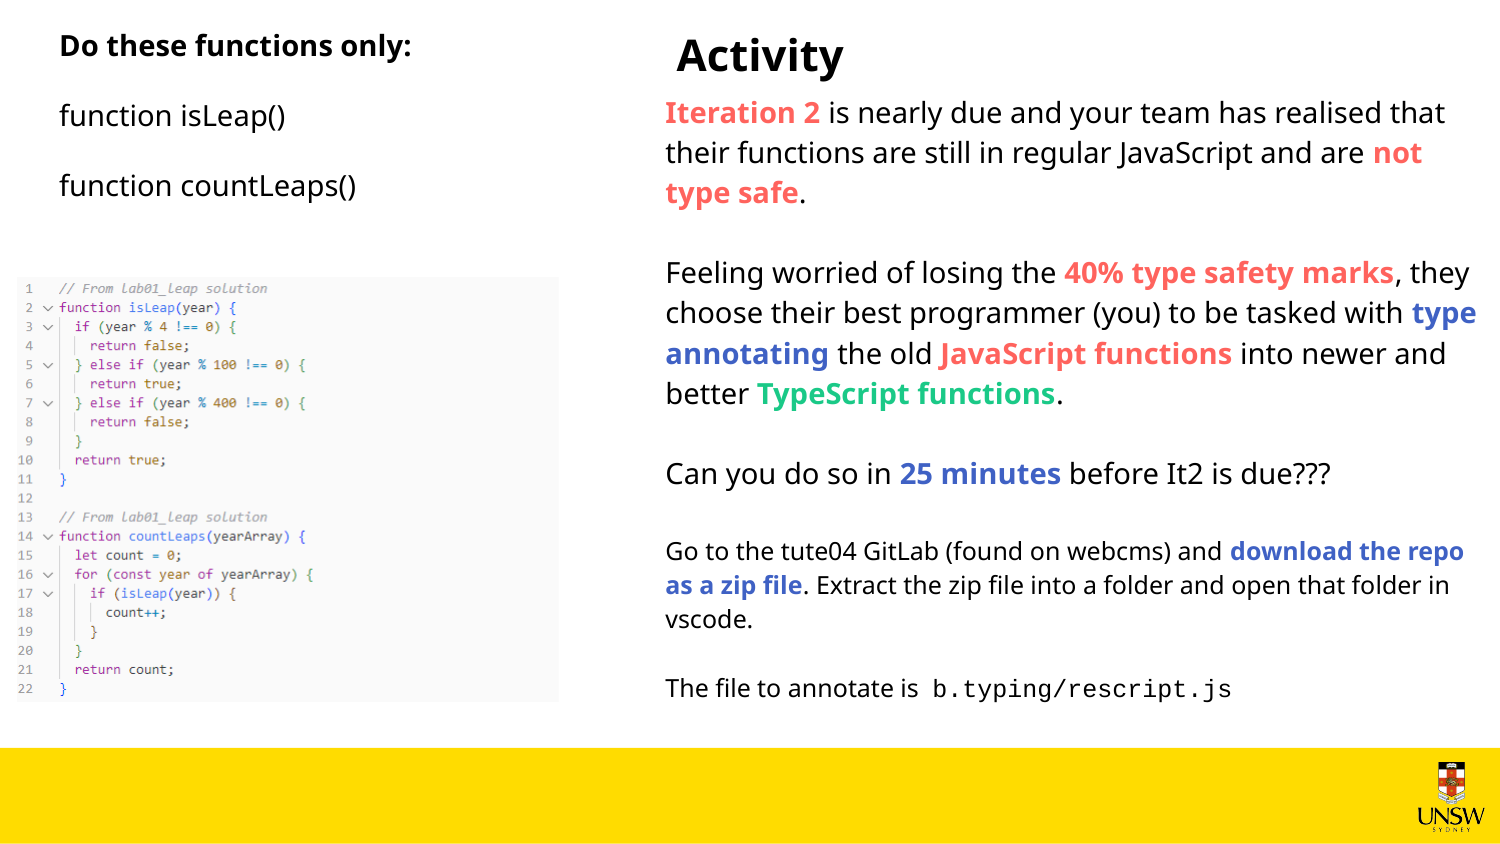

Do these functions only:
function isLeap()
function countLeaps()
Activity
Iteration 2 is nearly due and your team has realised that their functions are still in regular JavaScript and are not type safe.
Feeling worried of losing the 40% type safety marks, they choose their best programmer (you) to be tasked with type annotating the old JavaScript functions into newer and better TypeScript functions.
Can you do so in 25 minutes before It2 is due???
Go to the tute04 GitLab (found on webcms) and download the repo as a zip file. Extract the zip file into a folder and open that folder in vscode.
The file to annotate is b.typing/rescript.js